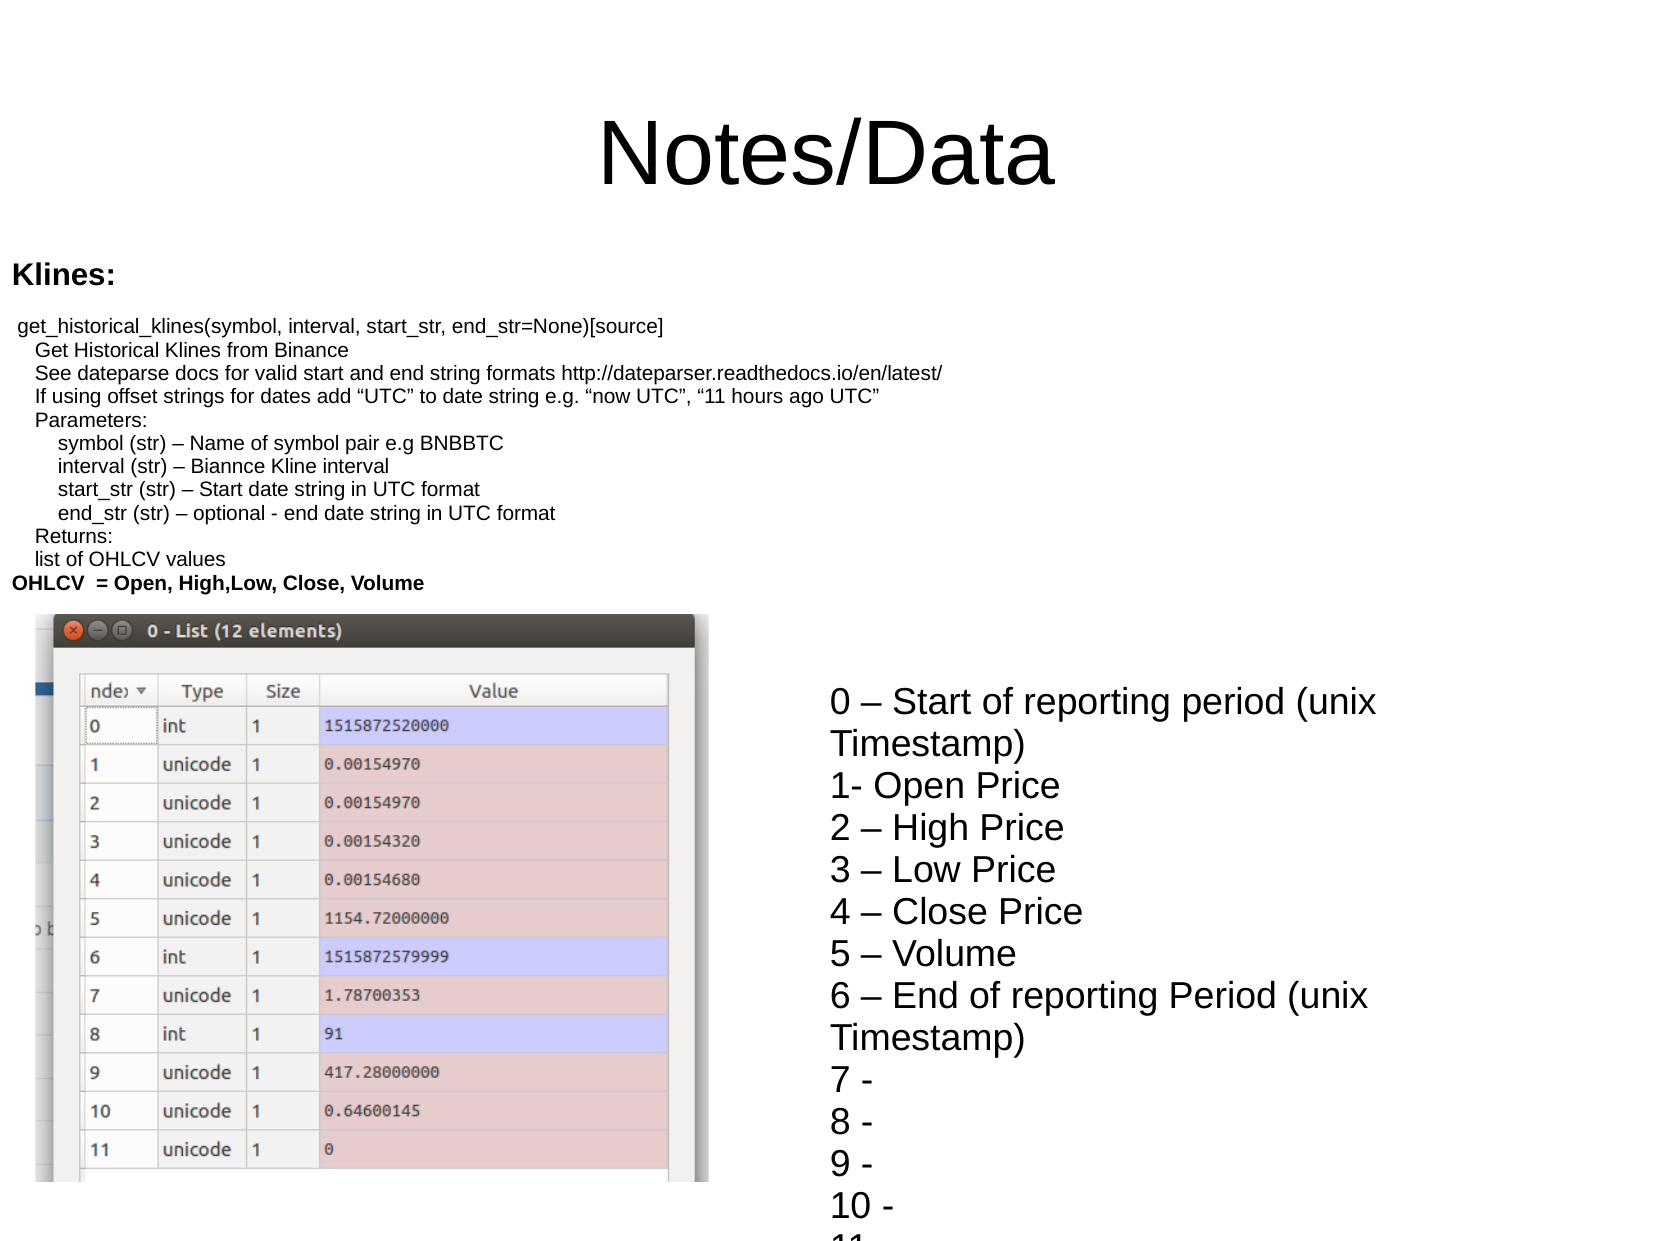

# Notes/Data
Klines:
 get_historical_klines(symbol, interval, start_str, end_str=None)[source]
 Get Historical Klines from Binance
 See dateparse docs for valid start and end string formats http://dateparser.readthedocs.io/en/latest/
 If using offset strings for dates add “UTC” to date string e.g. “now UTC”, “11 hours ago UTC”
 Parameters:
 symbol (str) – Name of symbol pair e.g BNBBTC
 interval (str) – Biannce Kline interval
 start_str (str) – Start date string in UTC format
 end_str (str) – optional - end date string in UTC format
 Returns:
 list of OHLCV values
OHLCV = Open, High,Low, Close, Volume
0 – Start of reporting period (unix Timestamp)
1- Open Price
2 – High Price
3 – Low Price
4 – Close Price
5 – Volume
6 – End of reporting Period (unix Timestamp)
7 -
8 -
9 -
10 -
11 -